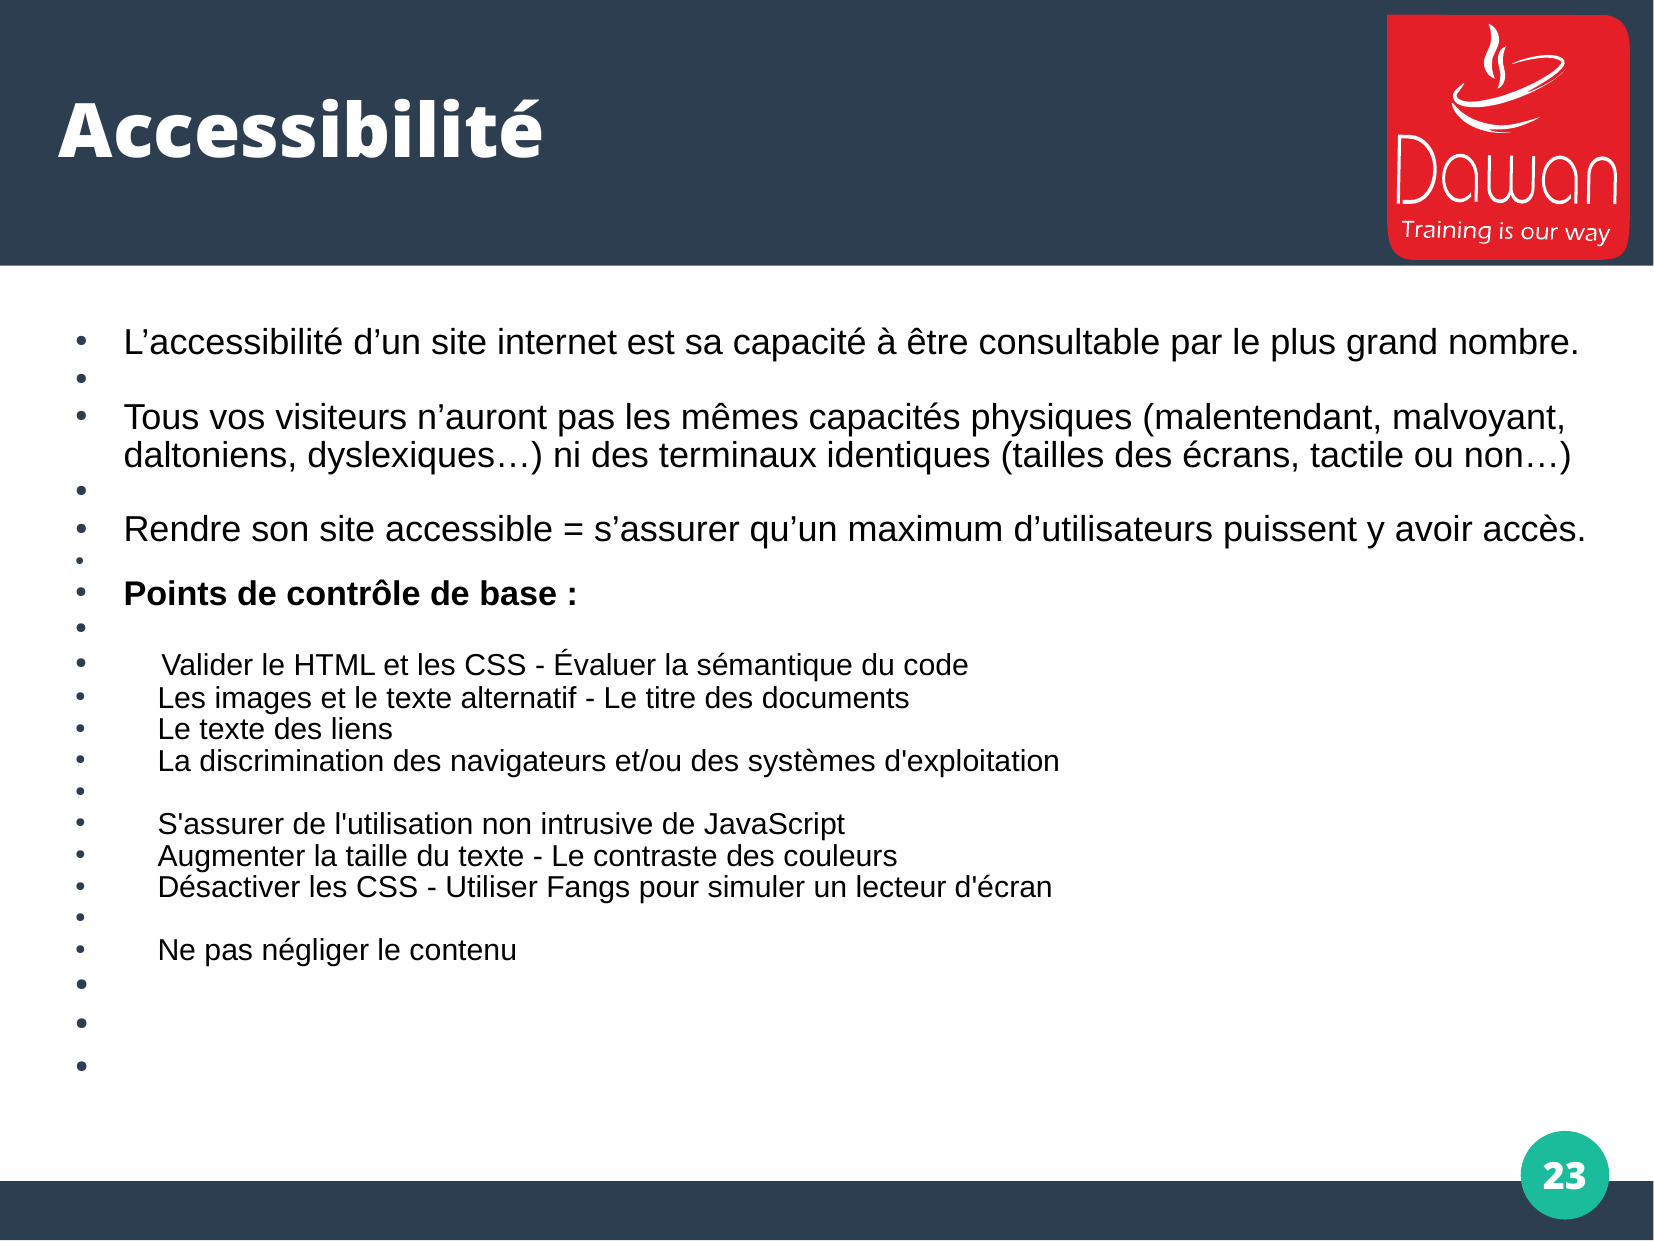

# Accessibilité
L’accessibilité d’un site internet est sa capacité à être consultable par le plus grand nombre.
Tous vos visiteurs n’auront pas les mêmes capacités physiques (malentendant, malvoyant, daltoniens, dyslexiques…) ni des terminaux identiques (tailles des écrans, tactile ou non…)
Rendre son site accessible = s’assurer qu’un maximum d’utilisateurs puissent y avoir accès.
Points de contrôle de base :
 Valider le HTML et les CSS - Évaluer la sémantique du code
 Les images et le texte alternatif - Le titre des documents
 Le texte des liens
 La discrimination des navigateurs et/ou des systèmes d'exploitation
 S'assurer de l'utilisation non intrusive de JavaScript
 Augmenter la taille du texte - Le contraste des couleurs
 Désactiver les CSS - Utiliser Fangs pour simuler un lecteur d'écran
 Ne pas négliger le contenu
23